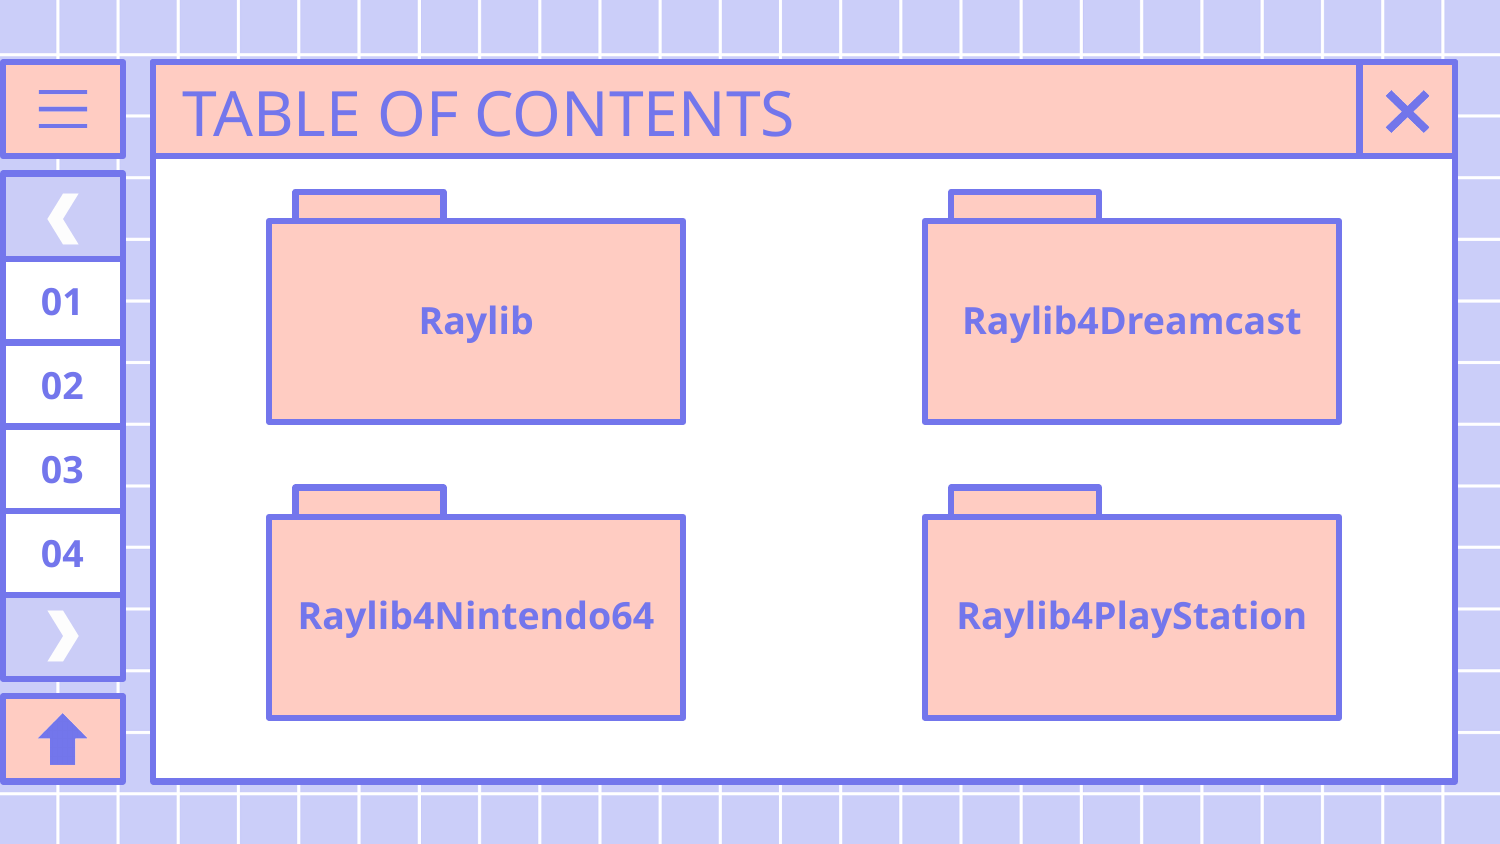

# TABLE OF CONTENTS
01
Raylib
Raylib4Dreamcast
02
03
04
Raylib4Nintendo64
Raylib4PlayStation